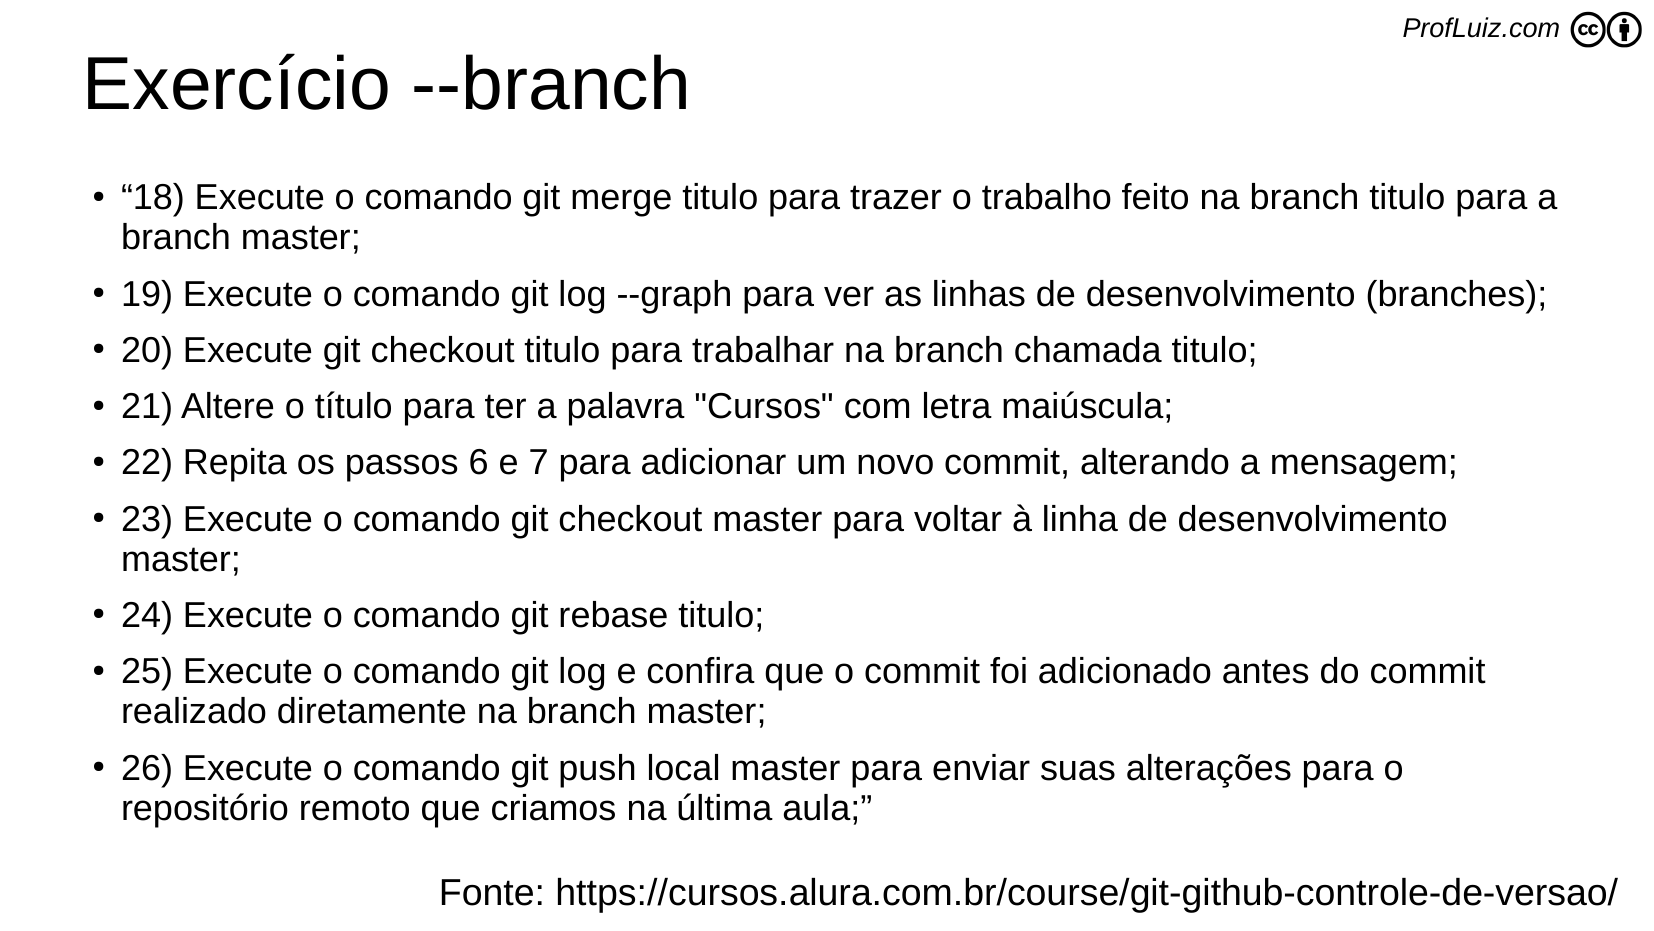

# Exercício --branch
“18) Execute o comando git merge titulo para trazer o trabalho feito na branch titulo para a branch master;
19) Execute o comando git log --graph para ver as linhas de desenvolvimento (branches);
20) Execute git checkout titulo para trabalhar na branch chamada titulo;
21) Altere o título para ter a palavra "Cursos" com letra maiúscula;
22) Repita os passos 6 e 7 para adicionar um novo commit, alterando a mensagem;
23) Execute o comando git checkout master para voltar à linha de desenvolvimento master;
24) Execute o comando git rebase titulo;
25) Execute o comando git log e confira que o commit foi adicionado antes do commit realizado diretamente na branch master;
26) Execute o comando git push local master para enviar suas alterações para o repositório remoto que criamos na última aula;”
Fonte: https://cursos.alura.com.br/course/git-github-controle-de-versao/